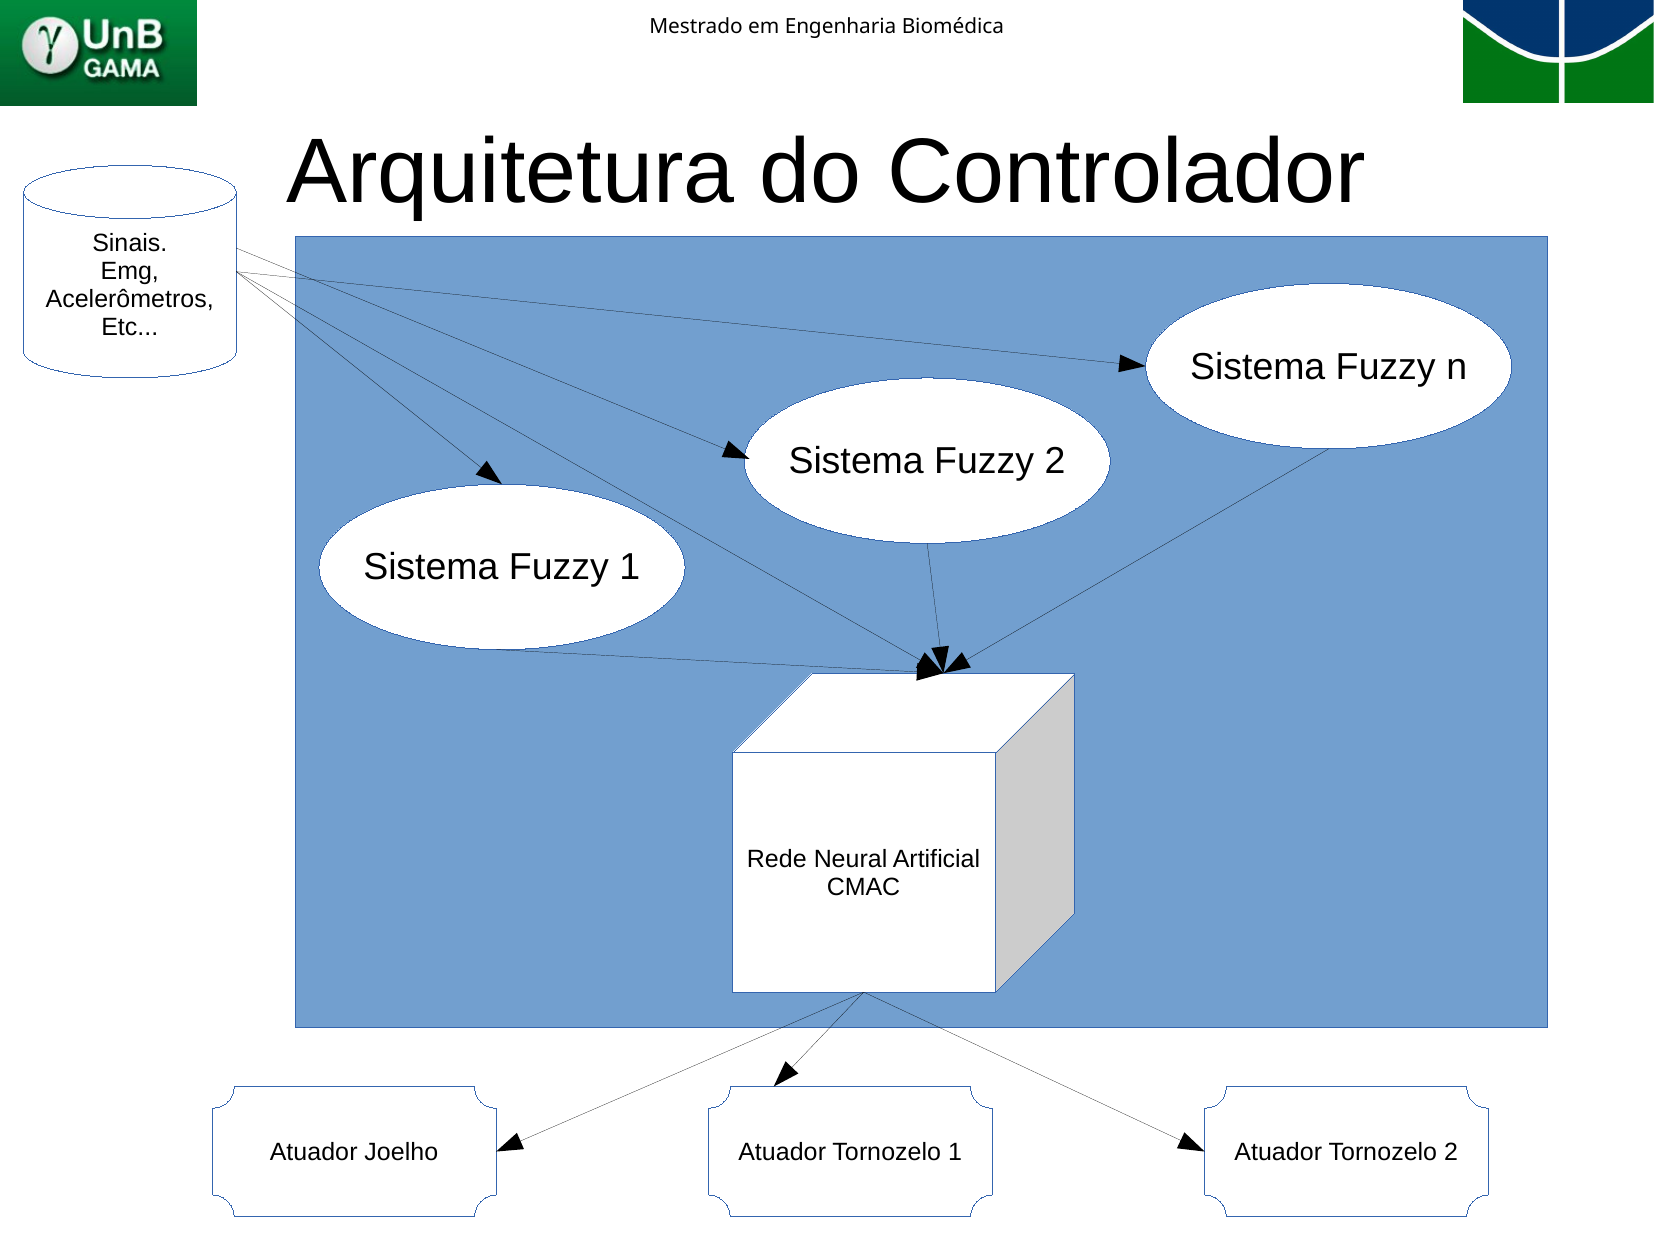

# Arquitetura do Controlador
Sinais.
Emg,
Acelerômetros,
Etc...
Sistema Fuzzy n
Sistema Fuzzy 2
Sistema Fuzzy 1
Rede Neural Artificial
CMAC
Atuador Joelho
Atuador Tornozelo 1
Atuador Tornozelo 2